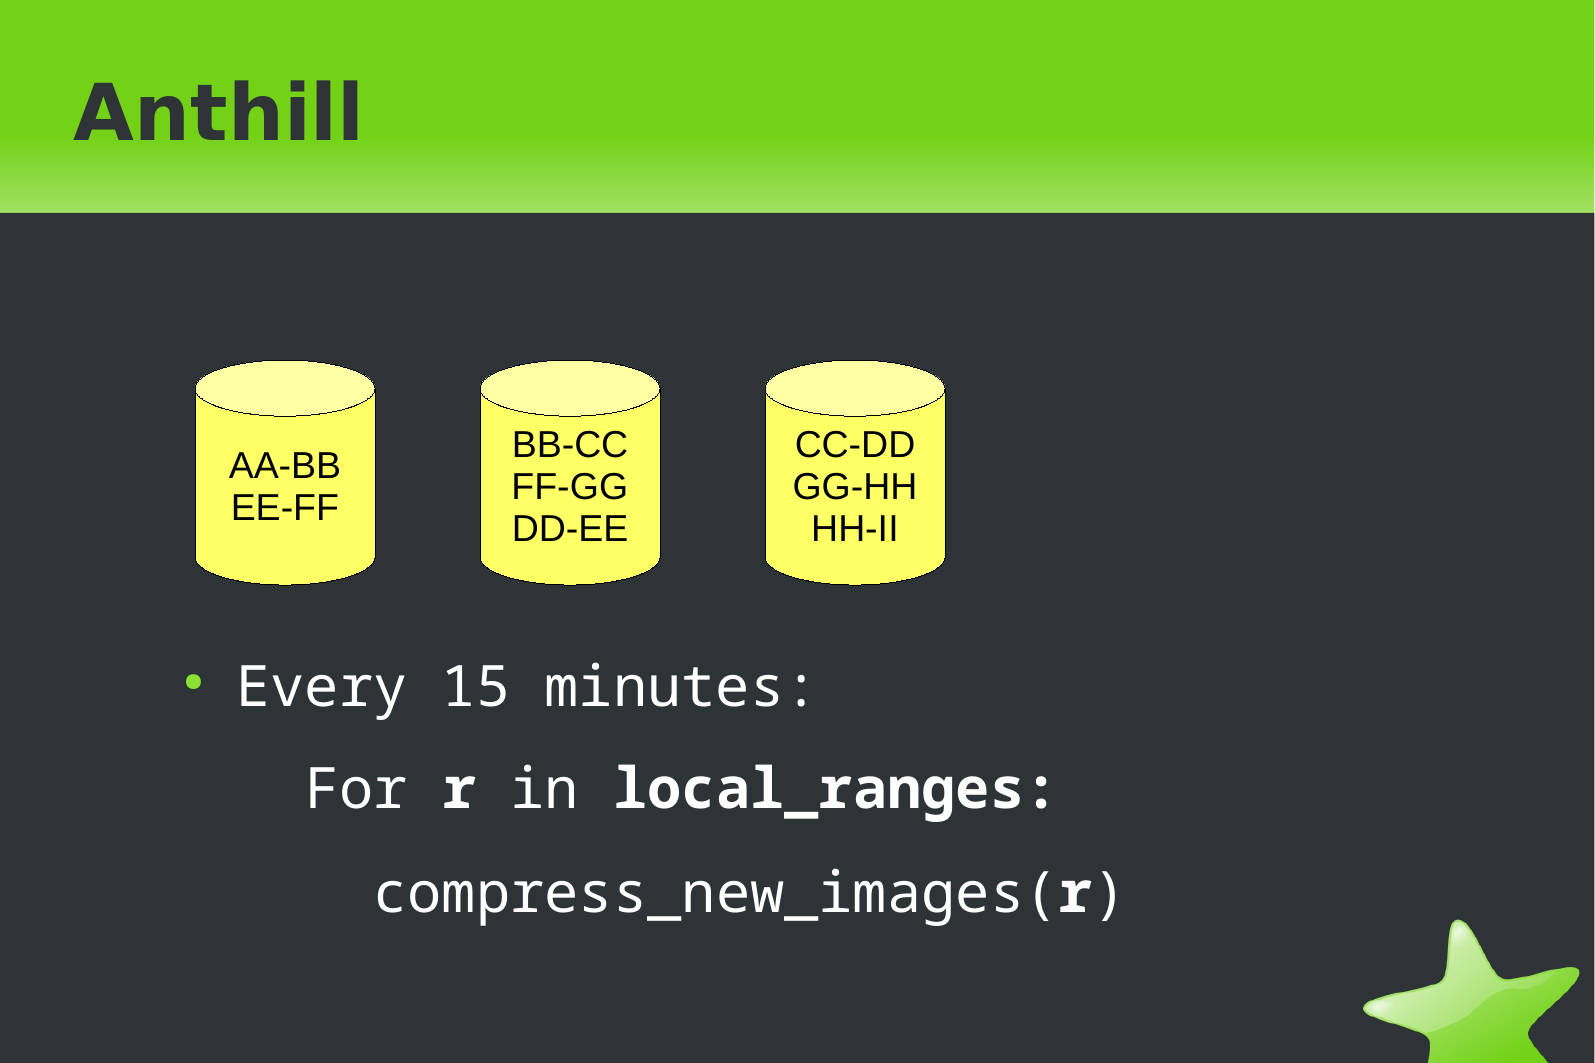

# Anthill
AA-BB
EE-FF
BB-CC
FF-GG
DD-EE
CC-DD
GG-HH
HH-II
Every 15 minutes:
 For r in local_ranges:
 compress_new_images(r)